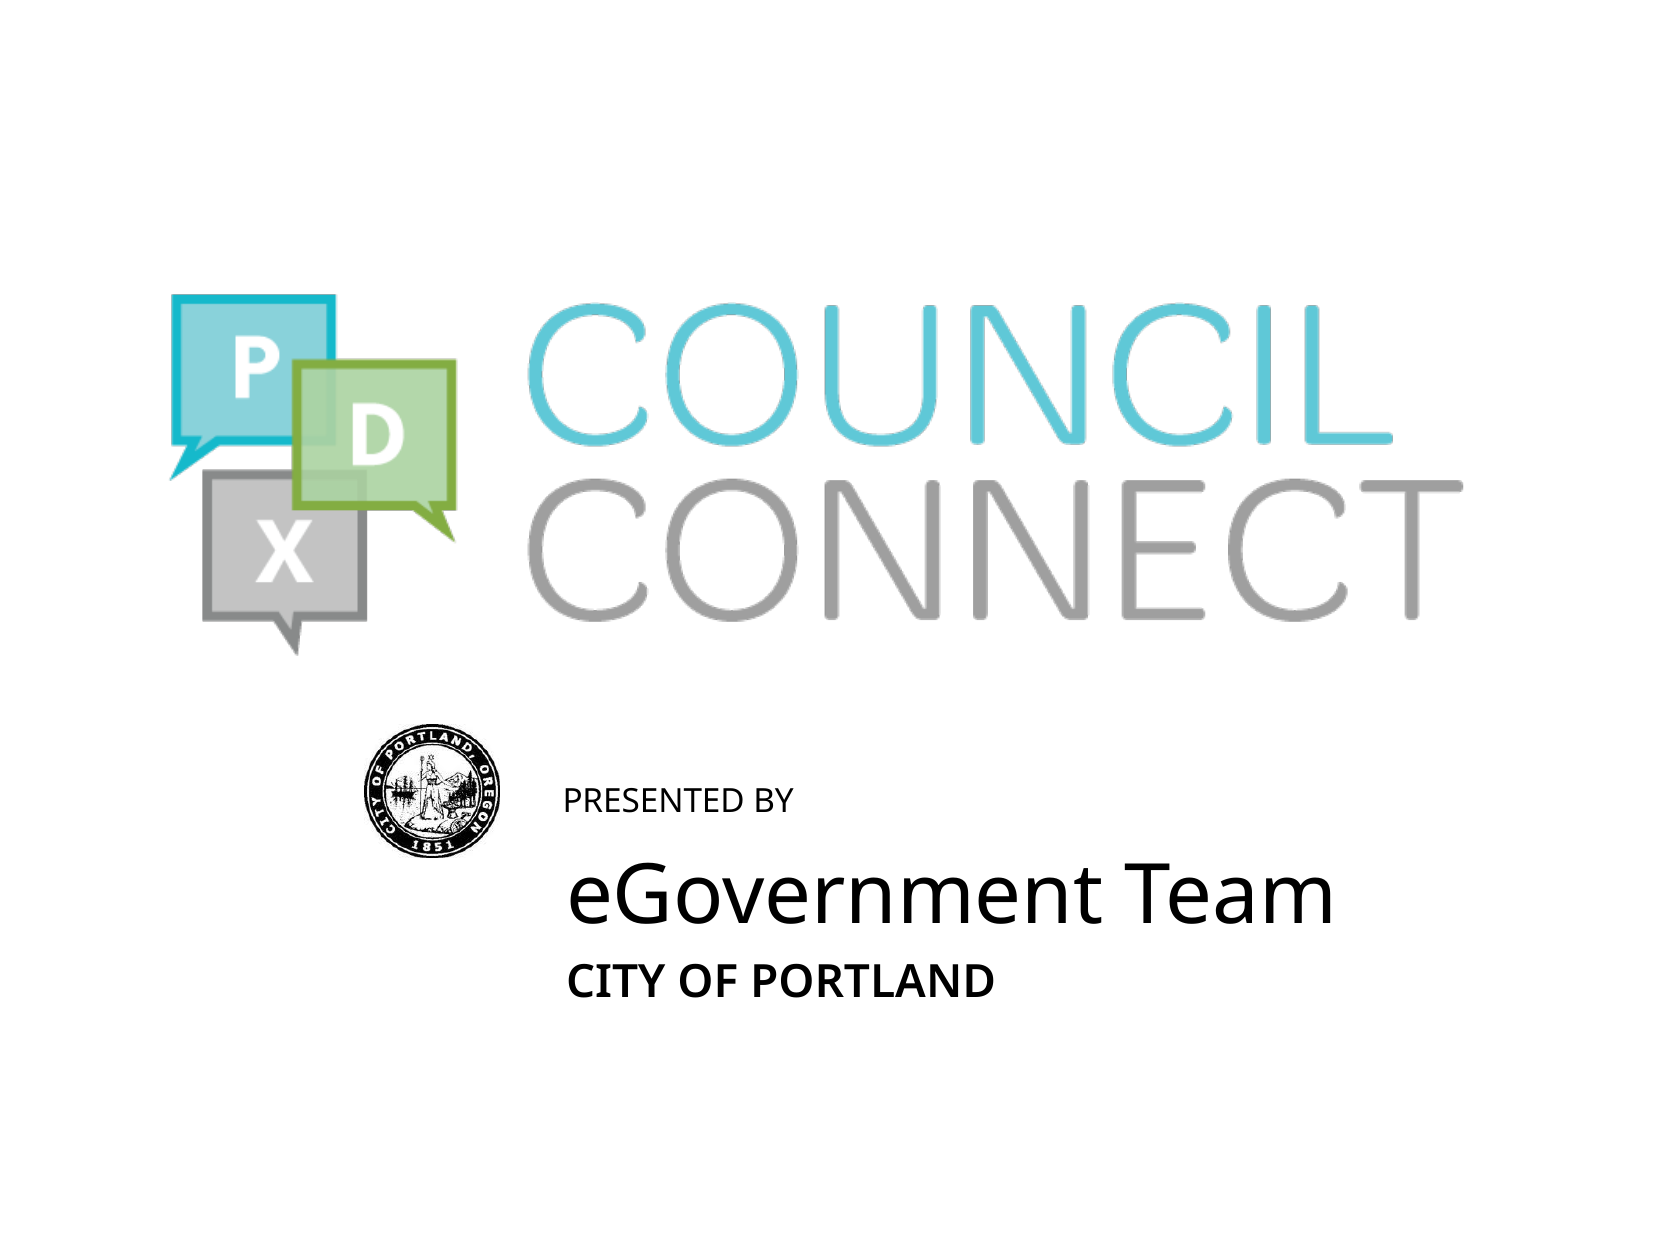

PRESENTED BY
# eGovernment Team CITY OF PORTLAND